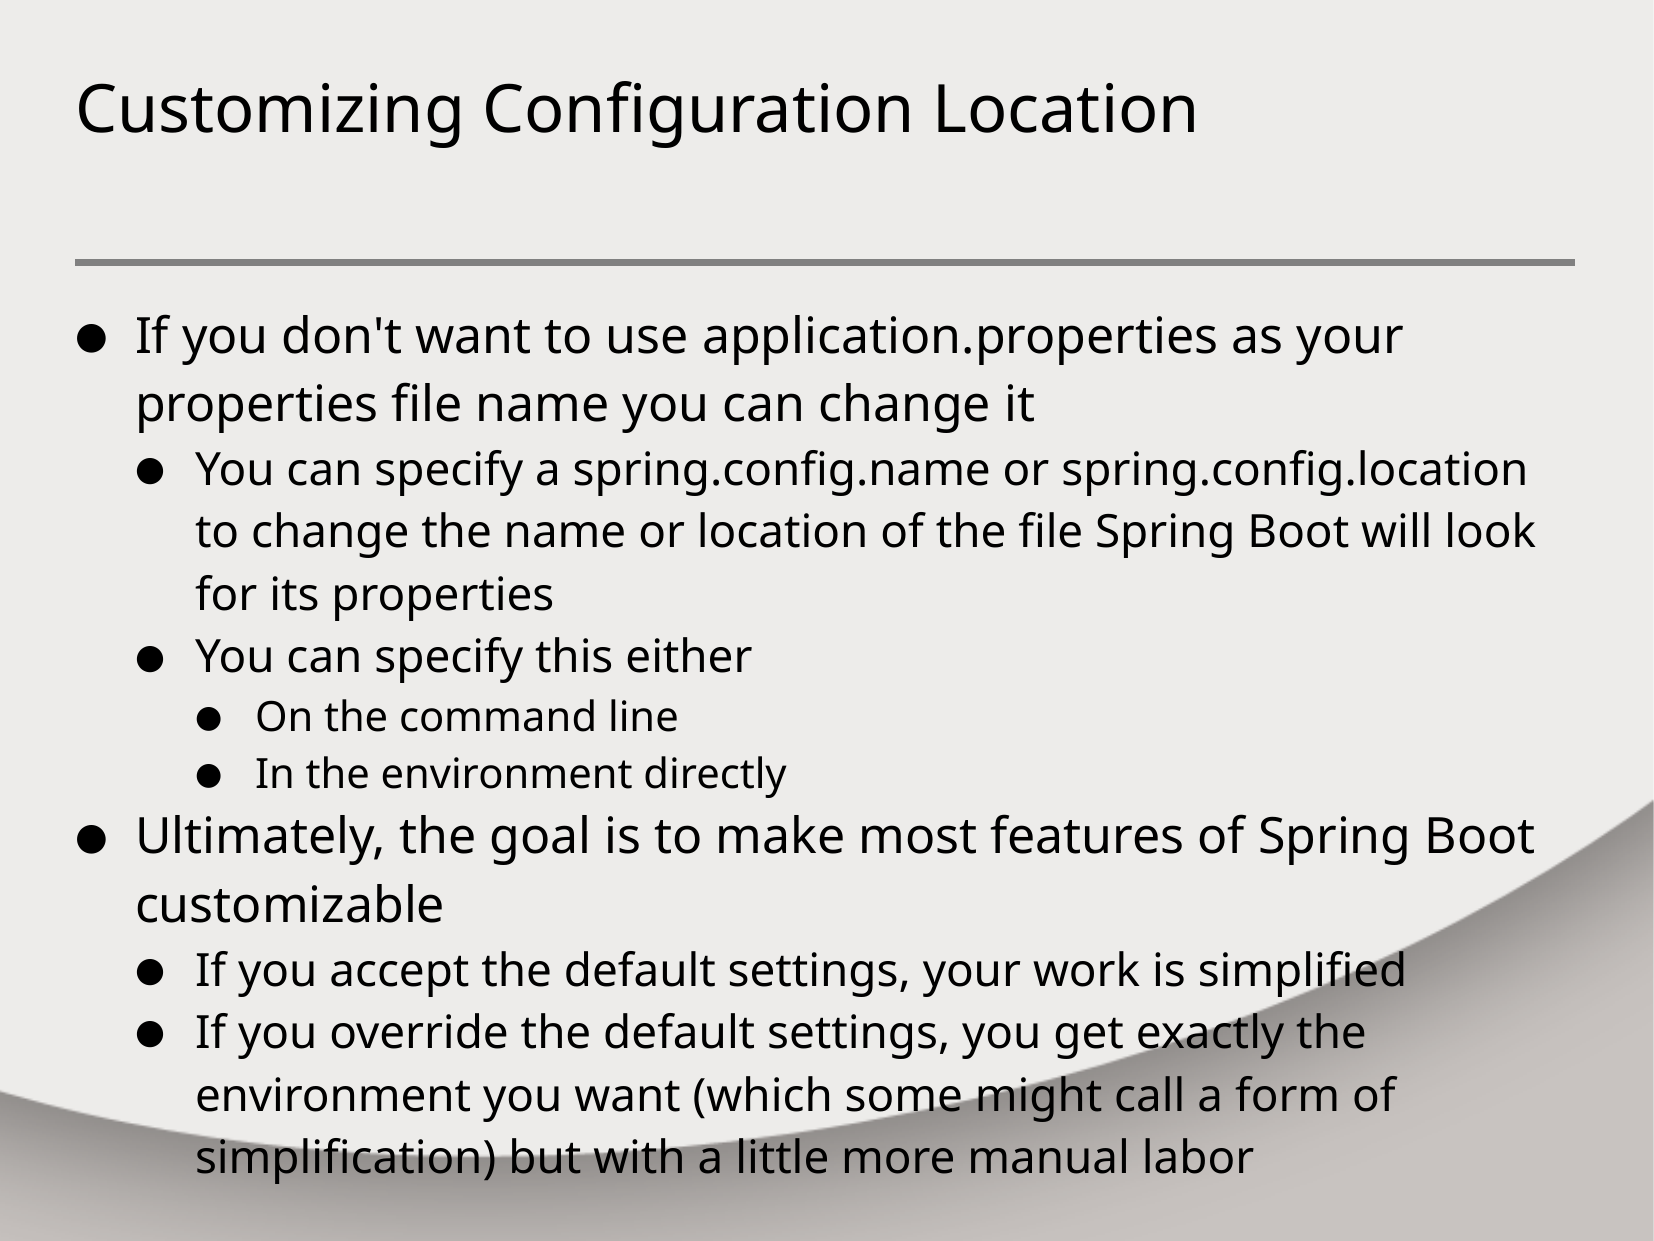

# Customizing Configuration Location
If you don't want to use application.properties as your properties file name you can change it
You can specify a spring.config.name or spring.config.location to change the name or location of the file Spring Boot will look for its properties
You can specify this either
On the command line
In the environment directly
Ultimately, the goal is to make most features of Spring Boot customizable
If you accept the default settings, your work is simplified
If you override the default settings, you get exactly the environment you want (which some might call a form of simplification) but with a little more manual labor